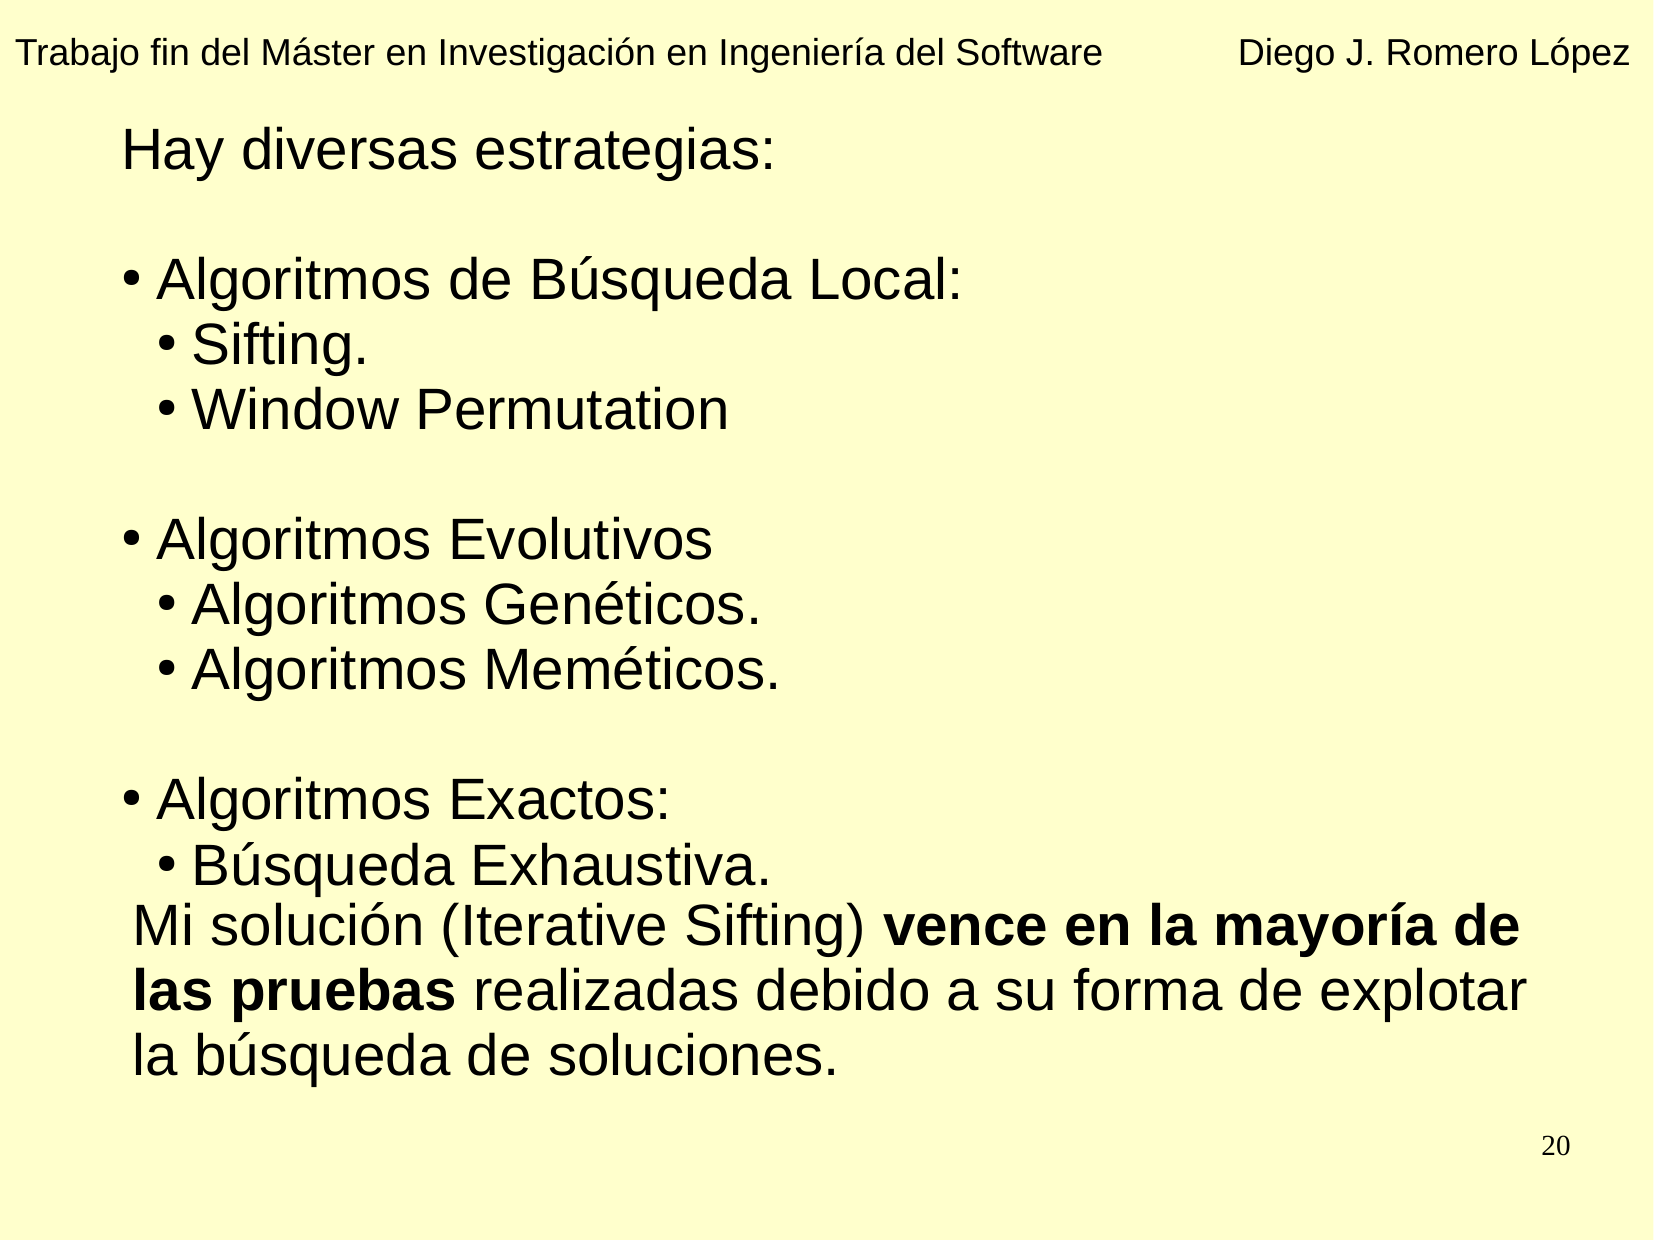

Hay diversas estrategias:
Algoritmos de Búsqueda Local:
Sifting.
Window Permutation
Algoritmos Evolutivos
Algoritmos Genéticos.
Algoritmos Meméticos.
Algoritmos Exactos:
Búsqueda Exhaustiva.
Mi solución (Iterative Sifting) vence en la mayoría de las pruebas realizadas debido a su forma de explotar la búsqueda de soluciones.
20